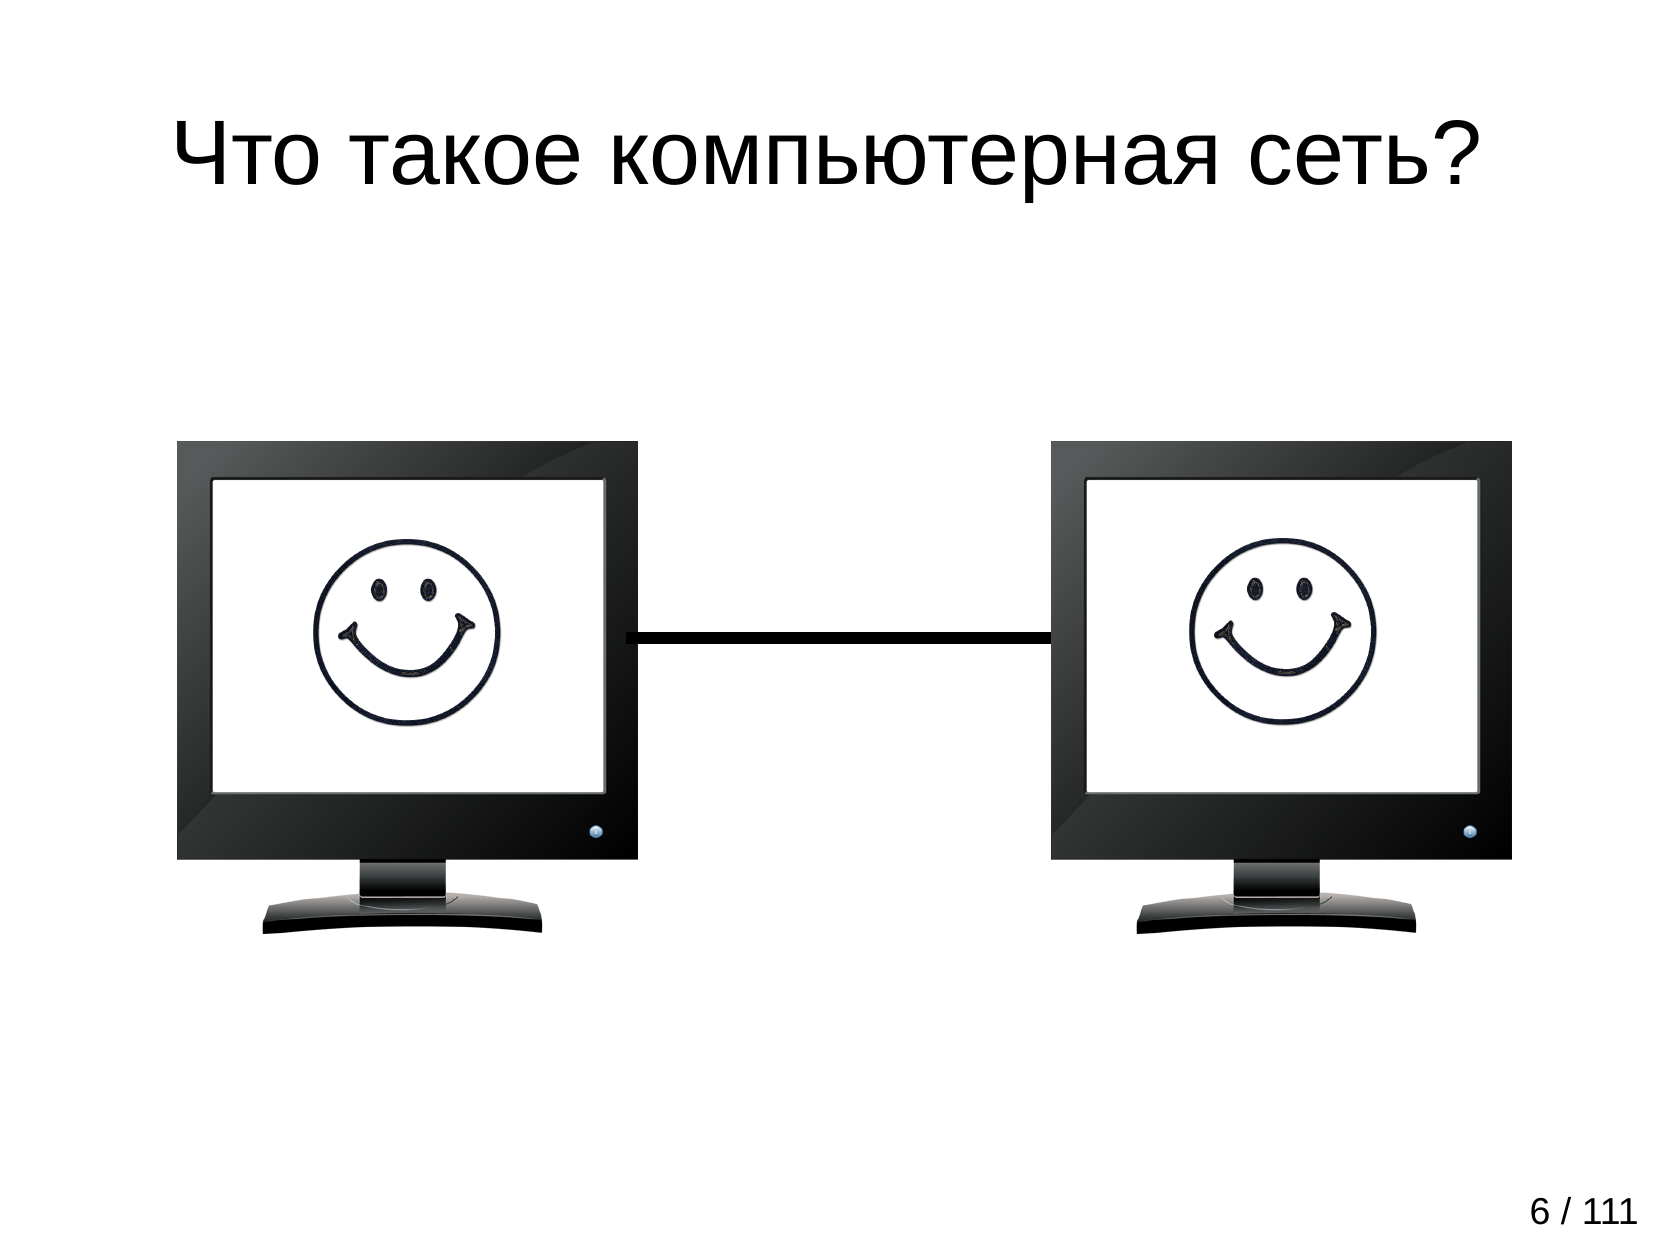

# Что такое компьютерная сеть?
5 / 111